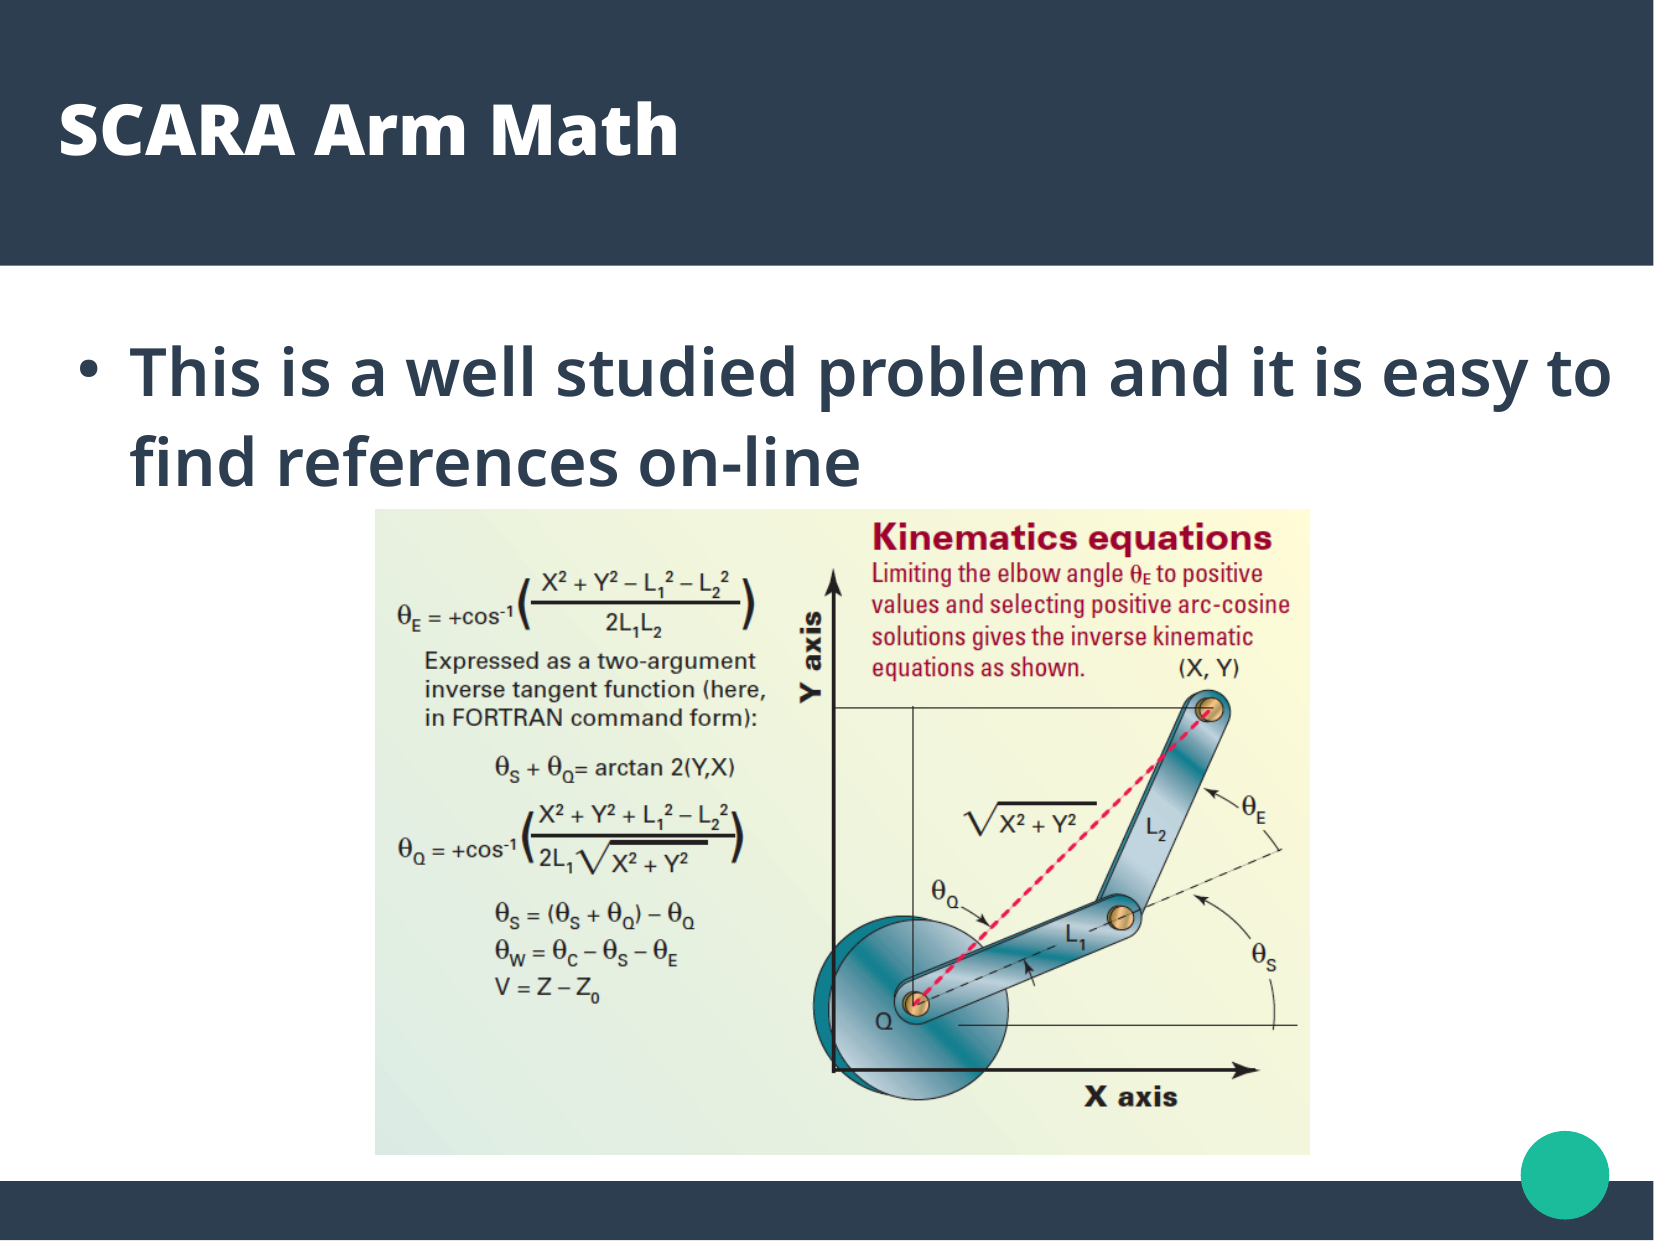

# SCARA Arm Math
This is a well studied problem and it is easy to find references on-line